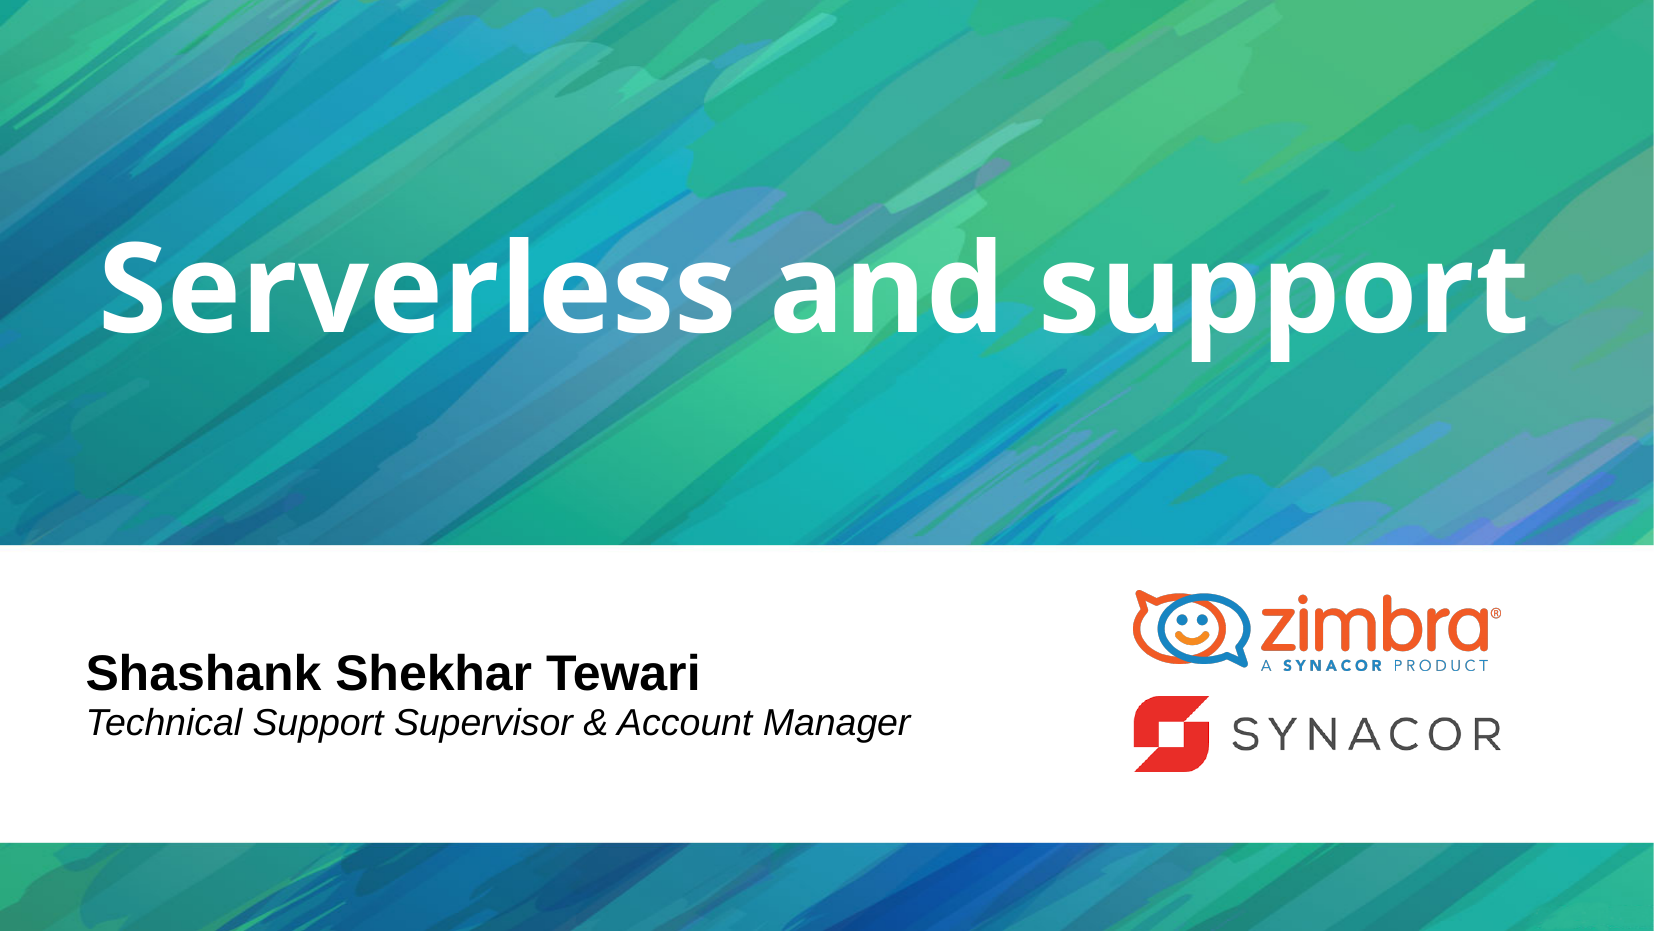

# Serverless and support
Shashank Shekhar Tewari
Technical Support Supervisor & Account Manager